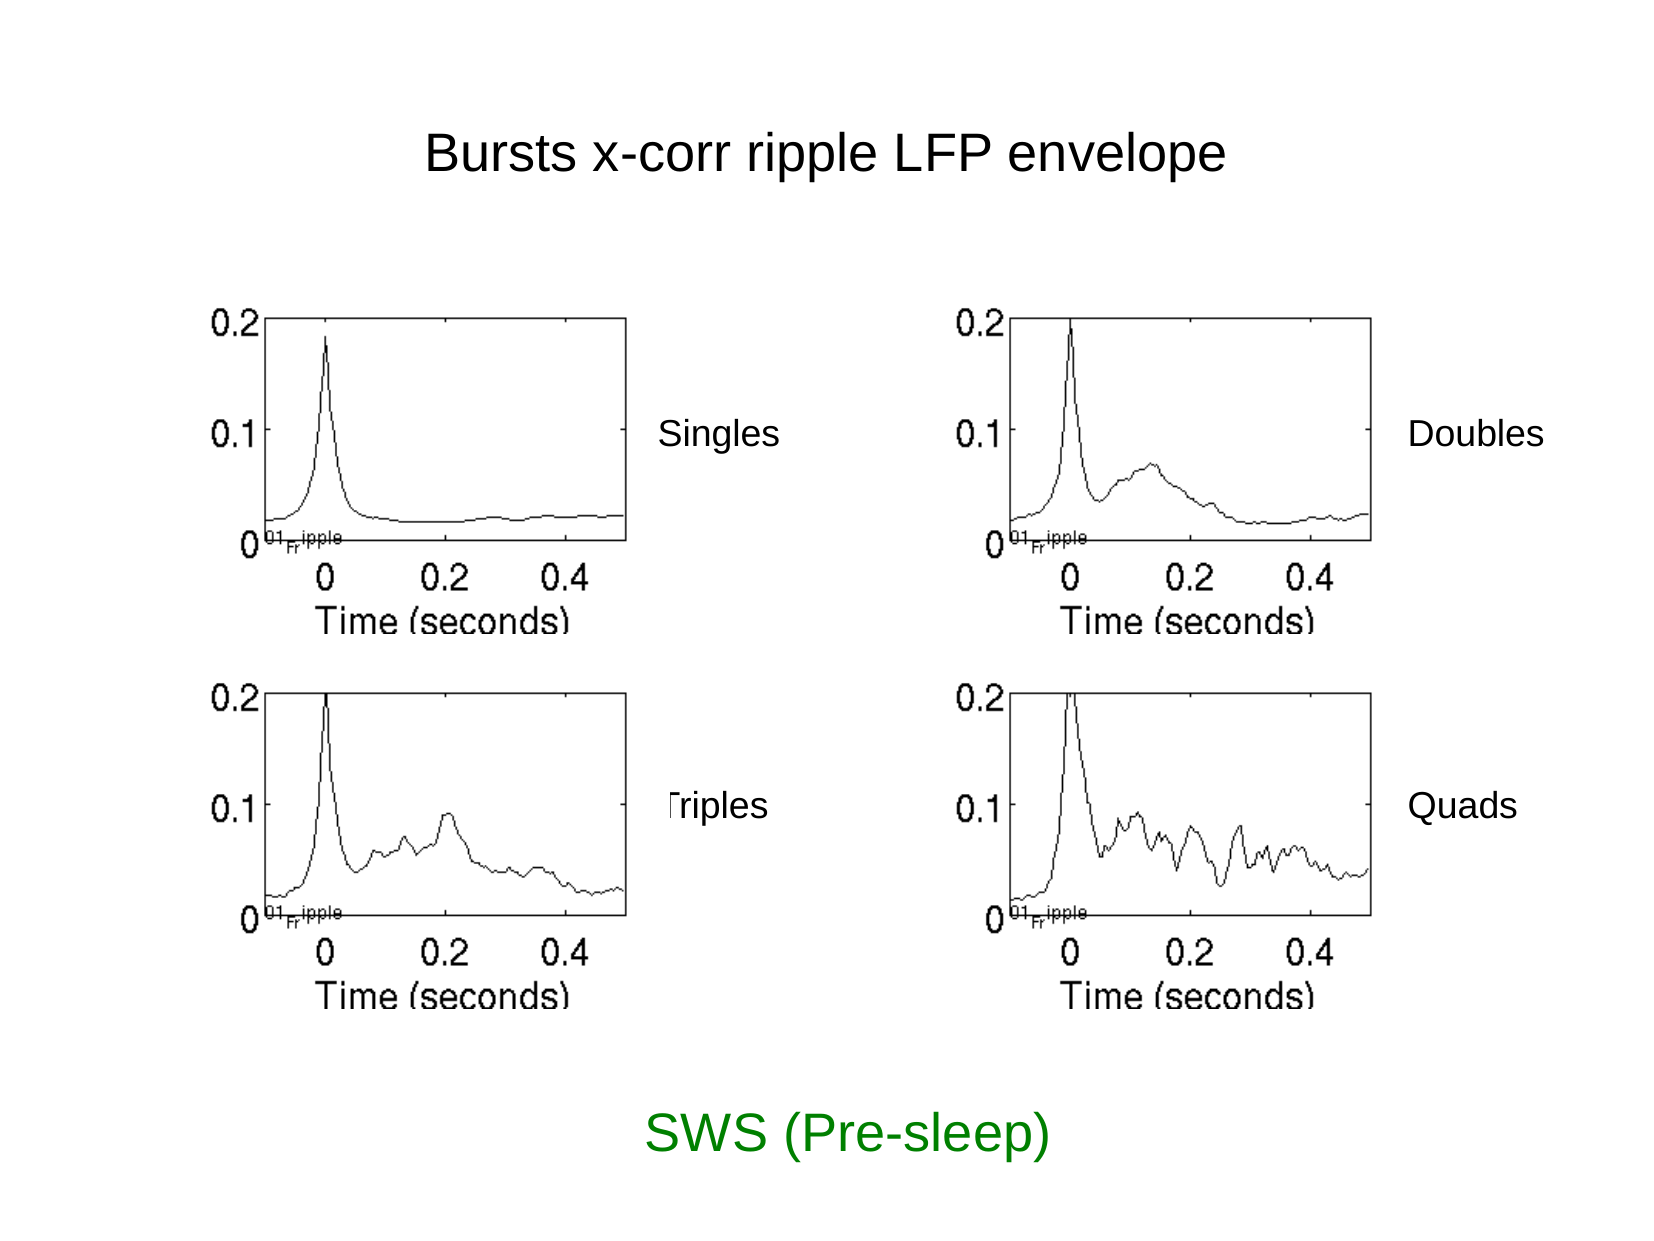

# Bursts x-corr ripple LFP envelope
Singles
Doubles
Triples
Quads
SWS (Pre-sleep)